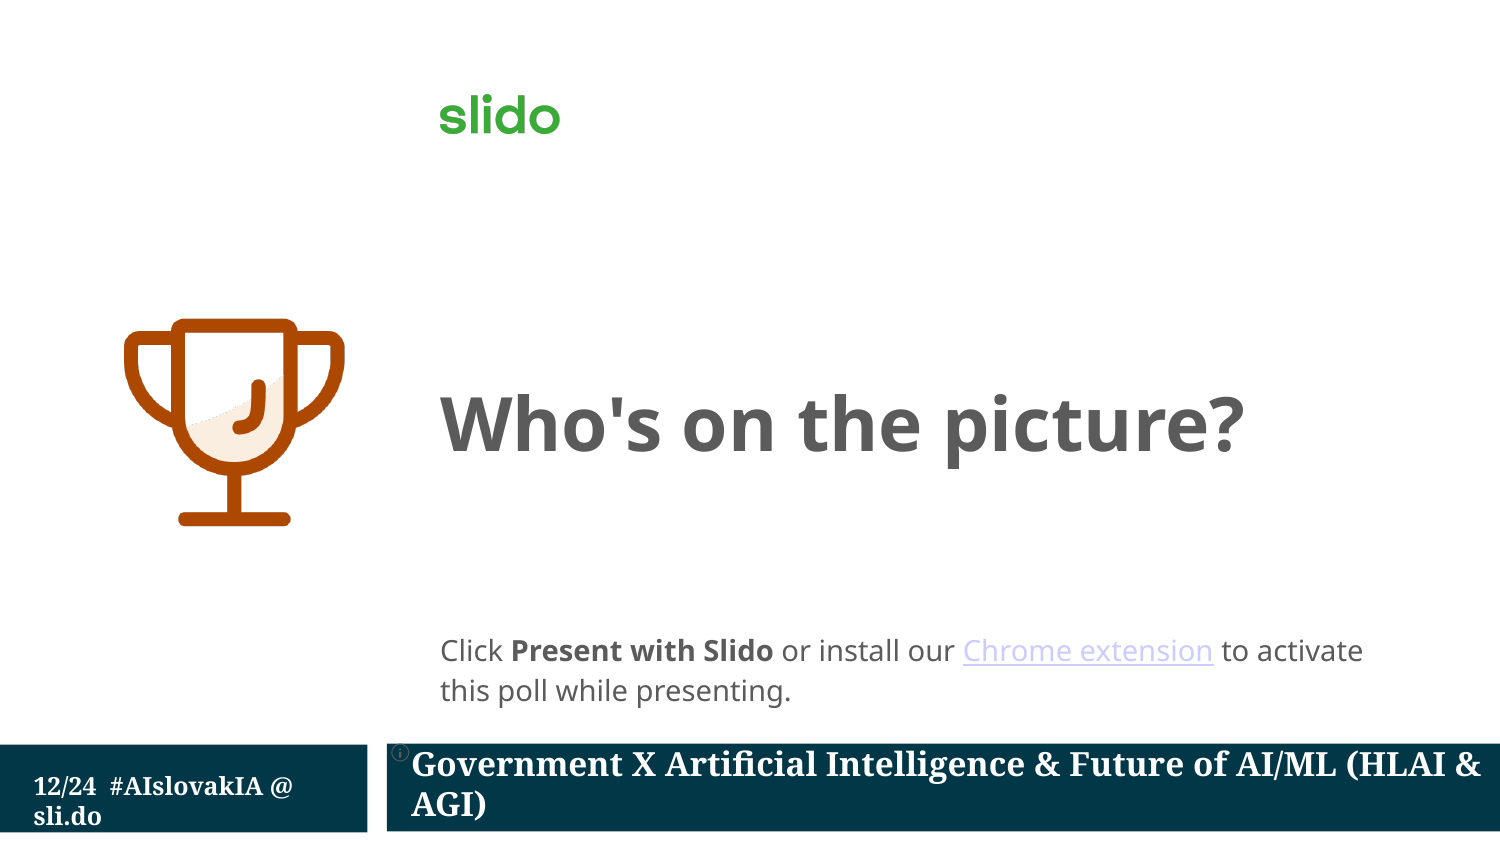

Who's on the picture?
Click Present with Slido or install our Chrome extension to activate this poll while presenting.
ⓘ
Government X Artificial Intelligence & Future of AI/ML (HLAI & AGI)
12/24 #AIslovakIA @ sli.do